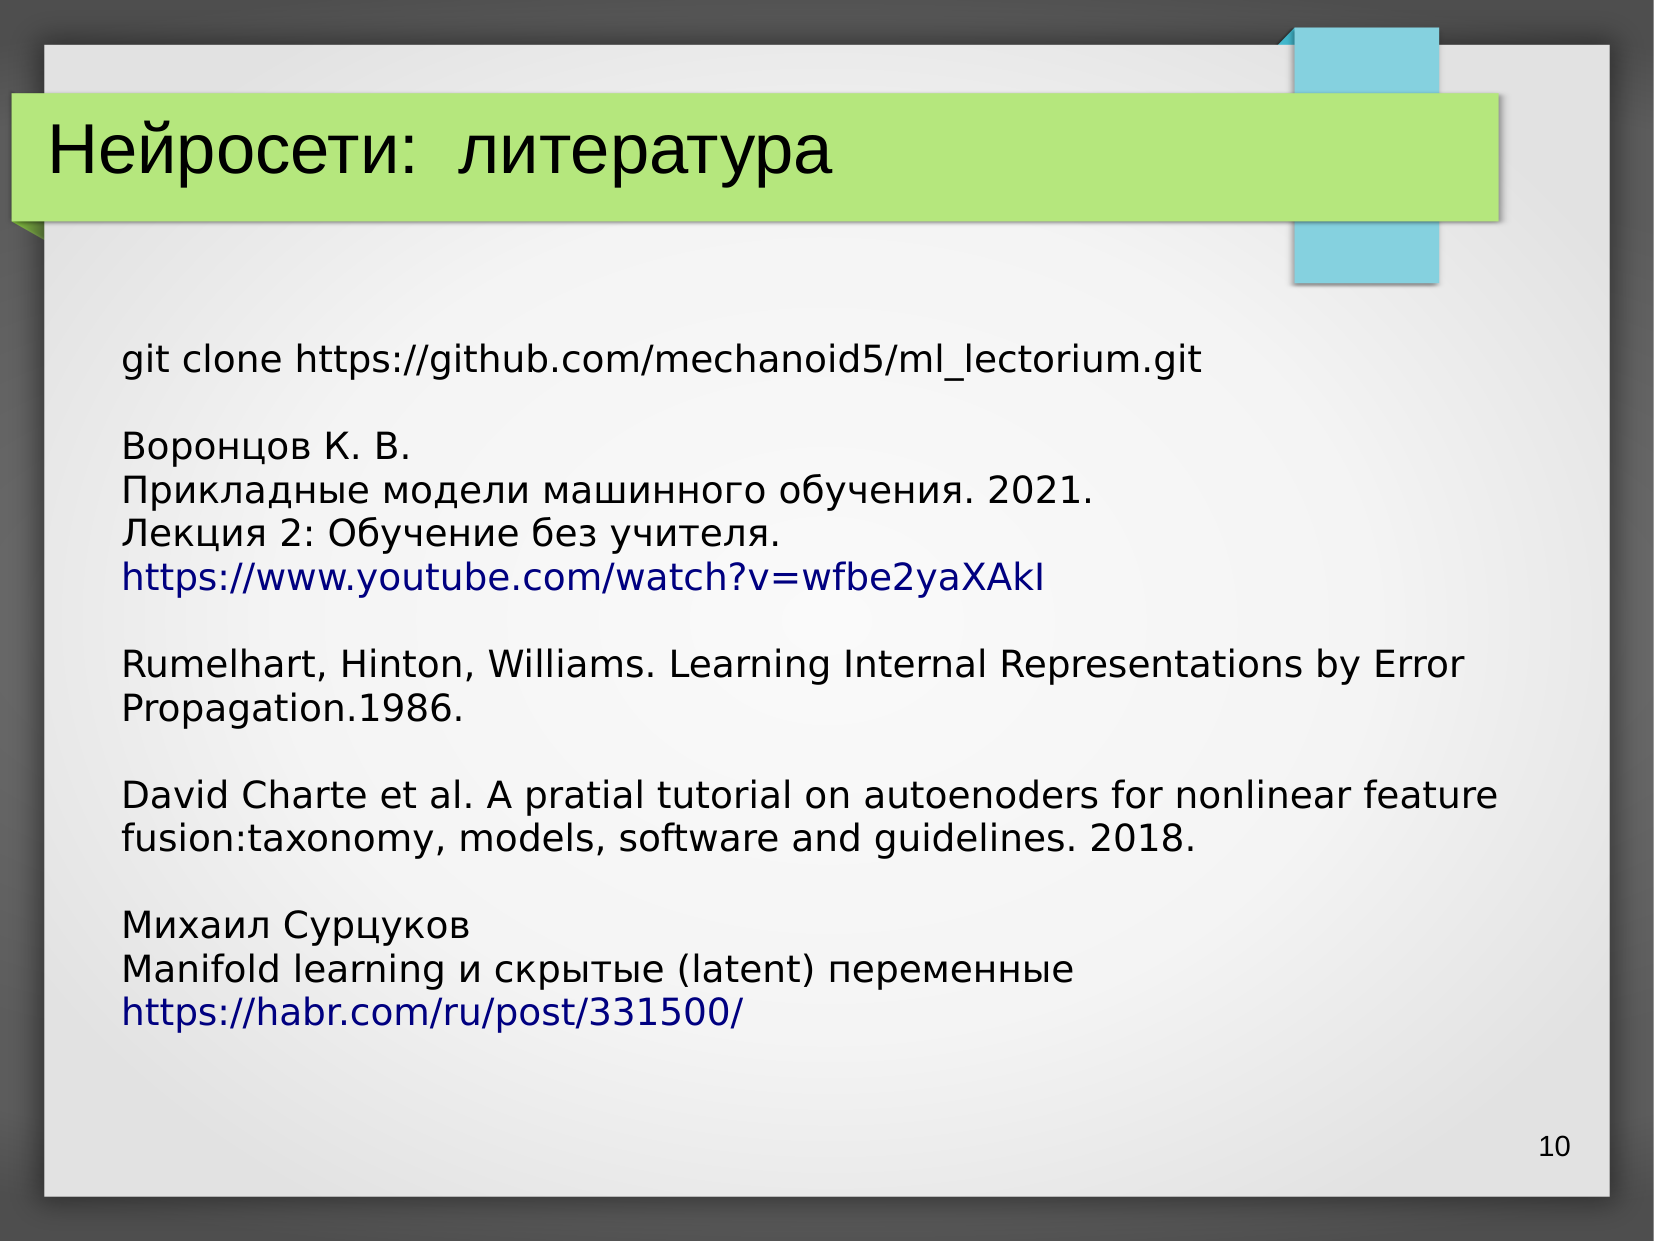

# Нейросети: литература
git clone https://github.com/mechanoid5/ml_lectorium.git
Воронцов К. В.
Прикладные модели машинного обучения. 2021.
Лекция 2: Обучение без учителя.
https://www.youtube.com/watch?v=wfbe2yaXAkI
Rumelhart, Hinton, Williams. Learning Internal Representations by Error Propagation.1986.
David Charte et al. A pratial tutorial on autoenoders for nonlinear feature fusion:taxonomy, models, software and guidelines. 2018.
Михаил Сурцуков
Manifold learning и скрытые (latent) переменные
https://habr.com/ru/post/331500/
10